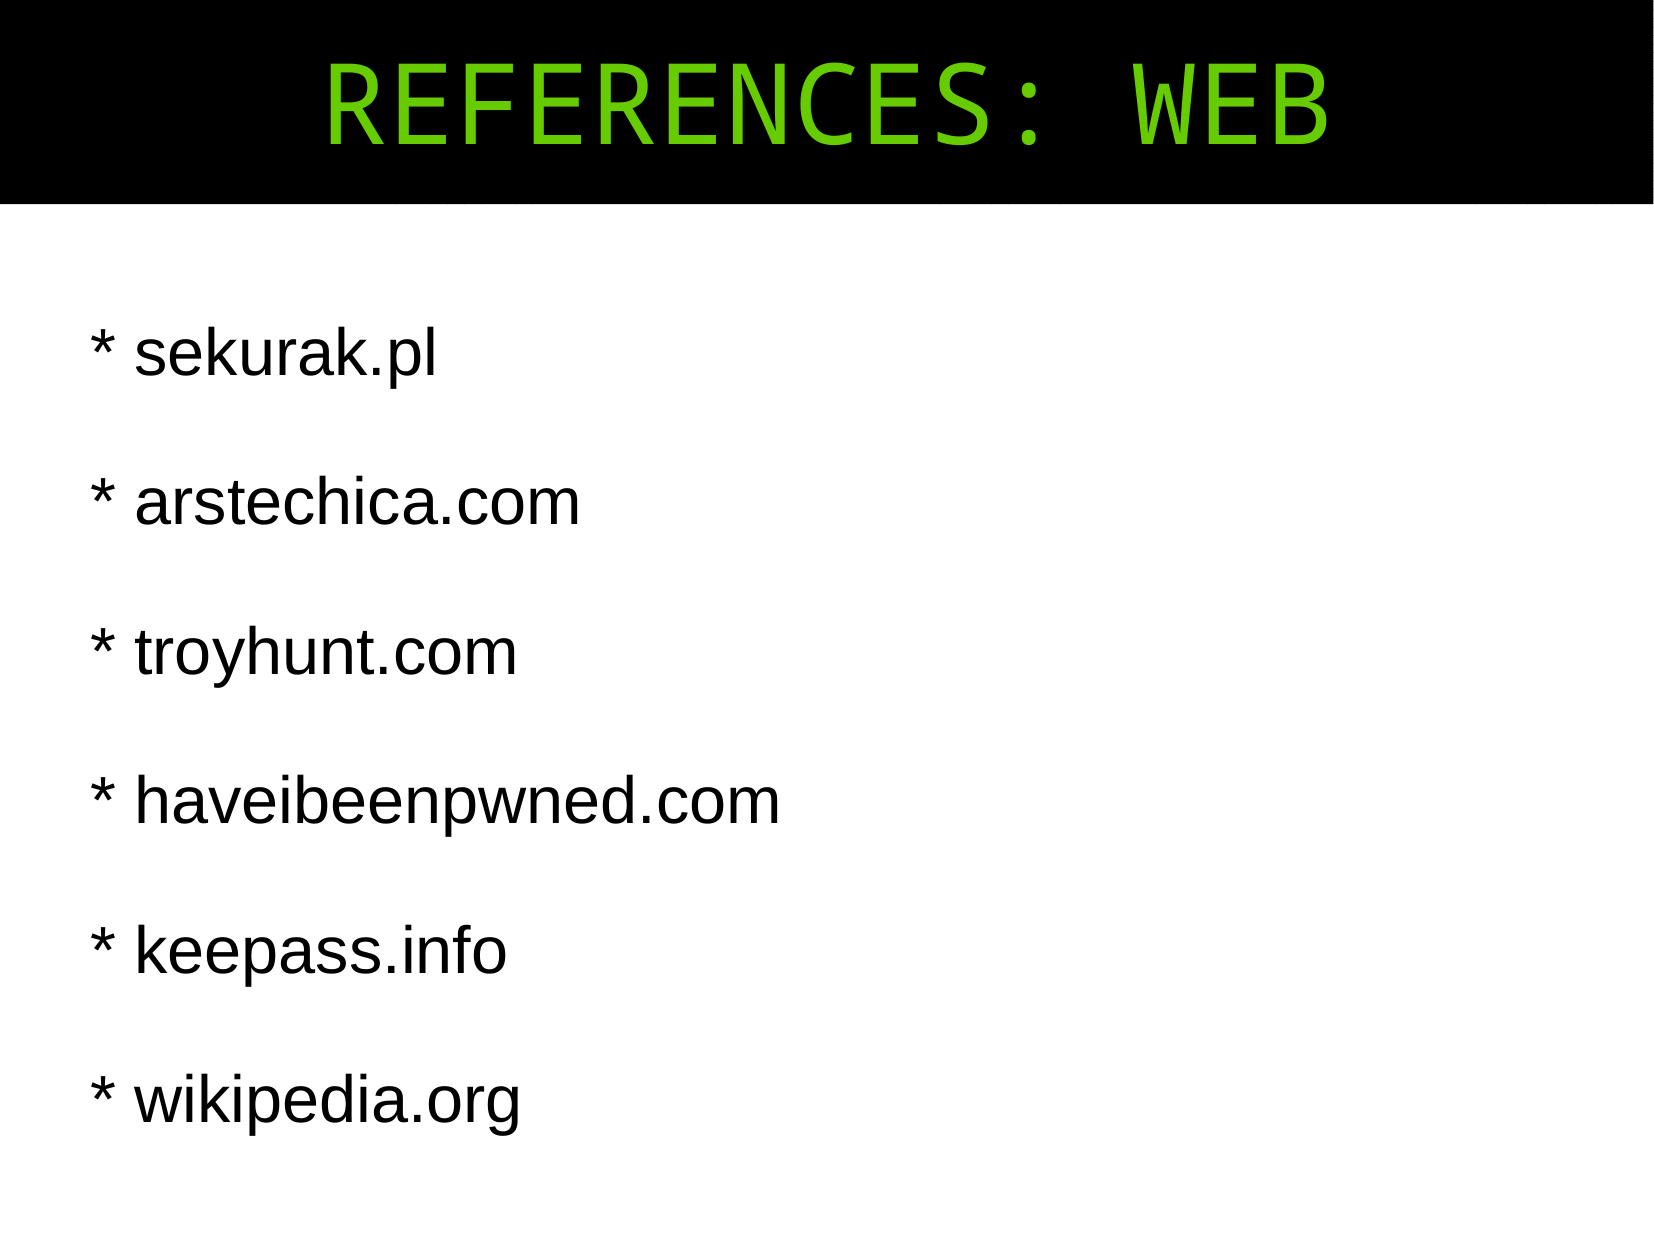

# REFERENCES: WEB
* sekurak.pl
* arstechica.com
* troyhunt.com
* haveibeenpwned.com
* keepass.info
* wikipedia.org